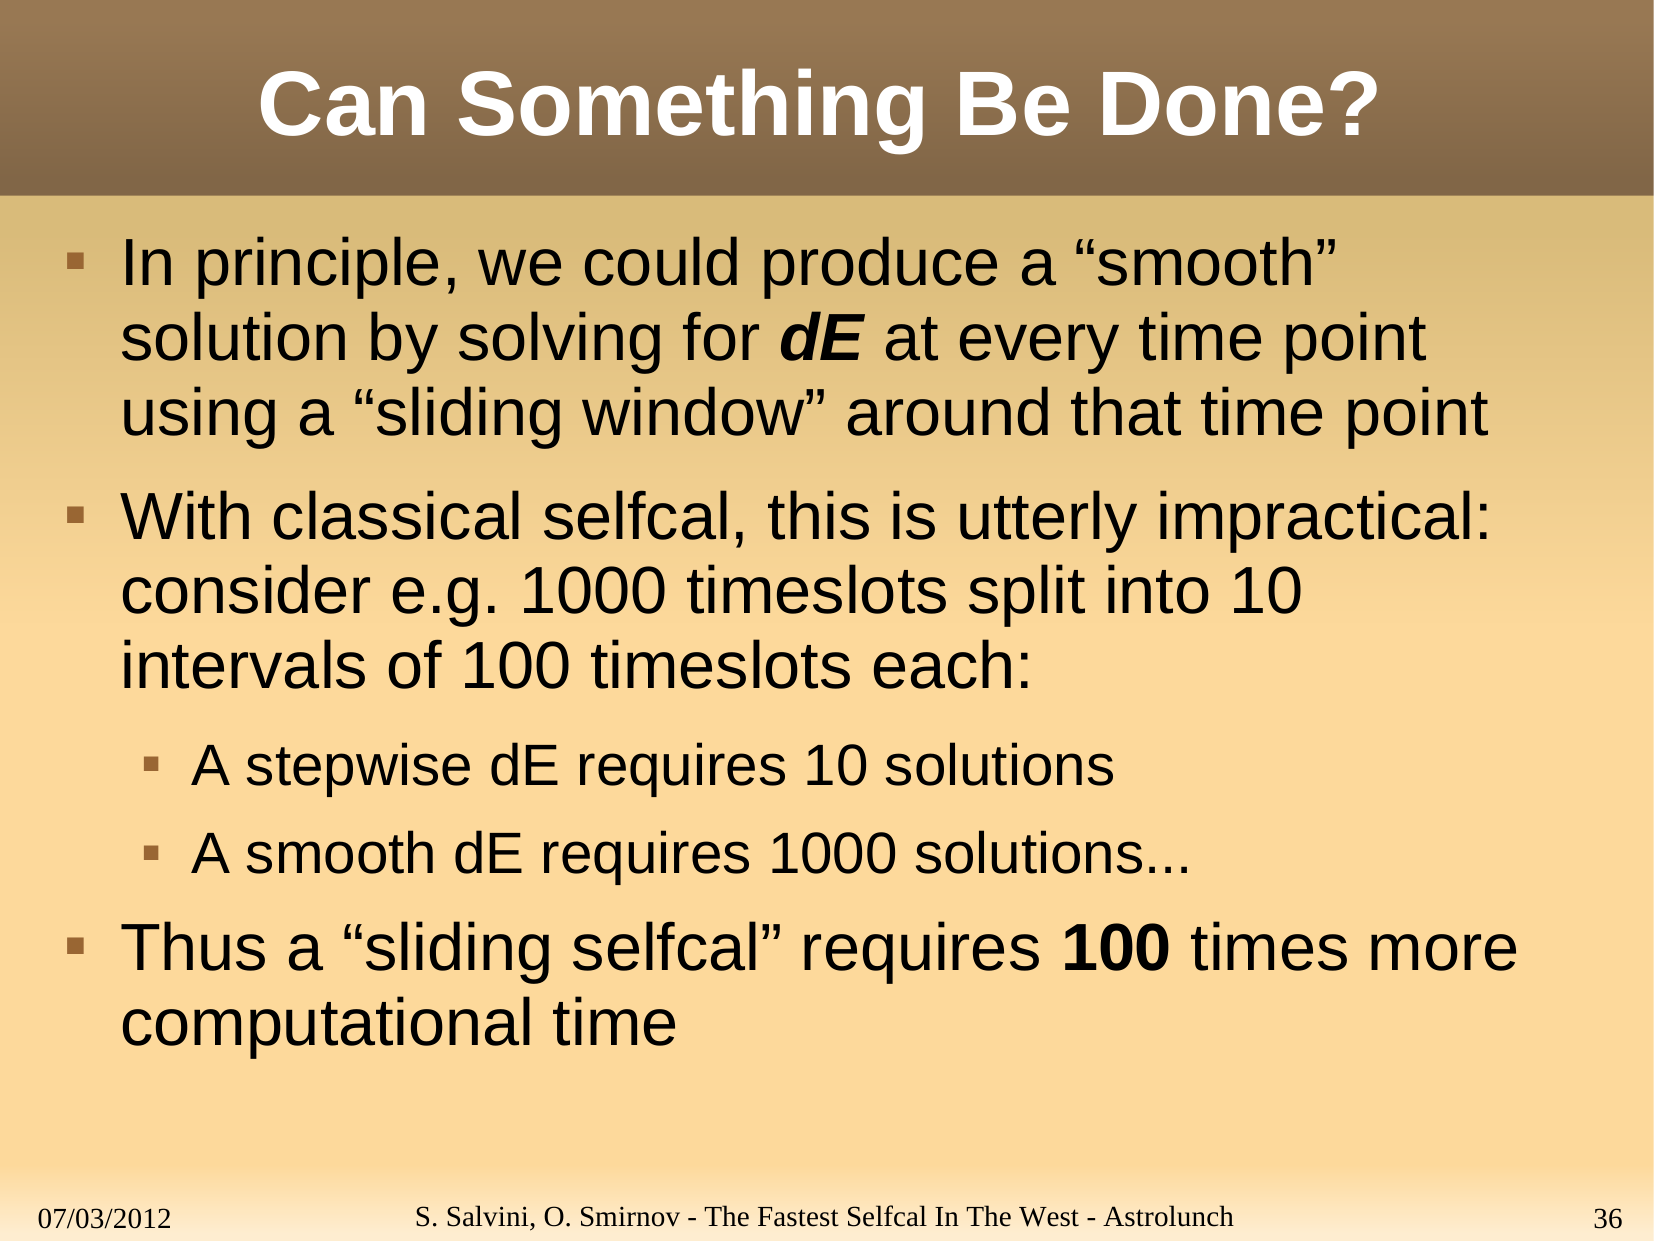

# Can Something Be Done?
In principle, we could produce a “smooth” solution by solving for dE at every time point using a “sliding window” around that time point
With classical selfcal, this is utterly impractical: consider e.g. 1000 timeslots split into 10 intervals of 100 timeslots each:
A stepwise dE requires 10 solutions
A smooth dE requires 1000 solutions...
Thus a “sliding selfcal” requires 100 times more computational time
S. Salvini, O. Smirnov - The Fastest Selfcal In The West - Astrolunch
07/03/2012
36